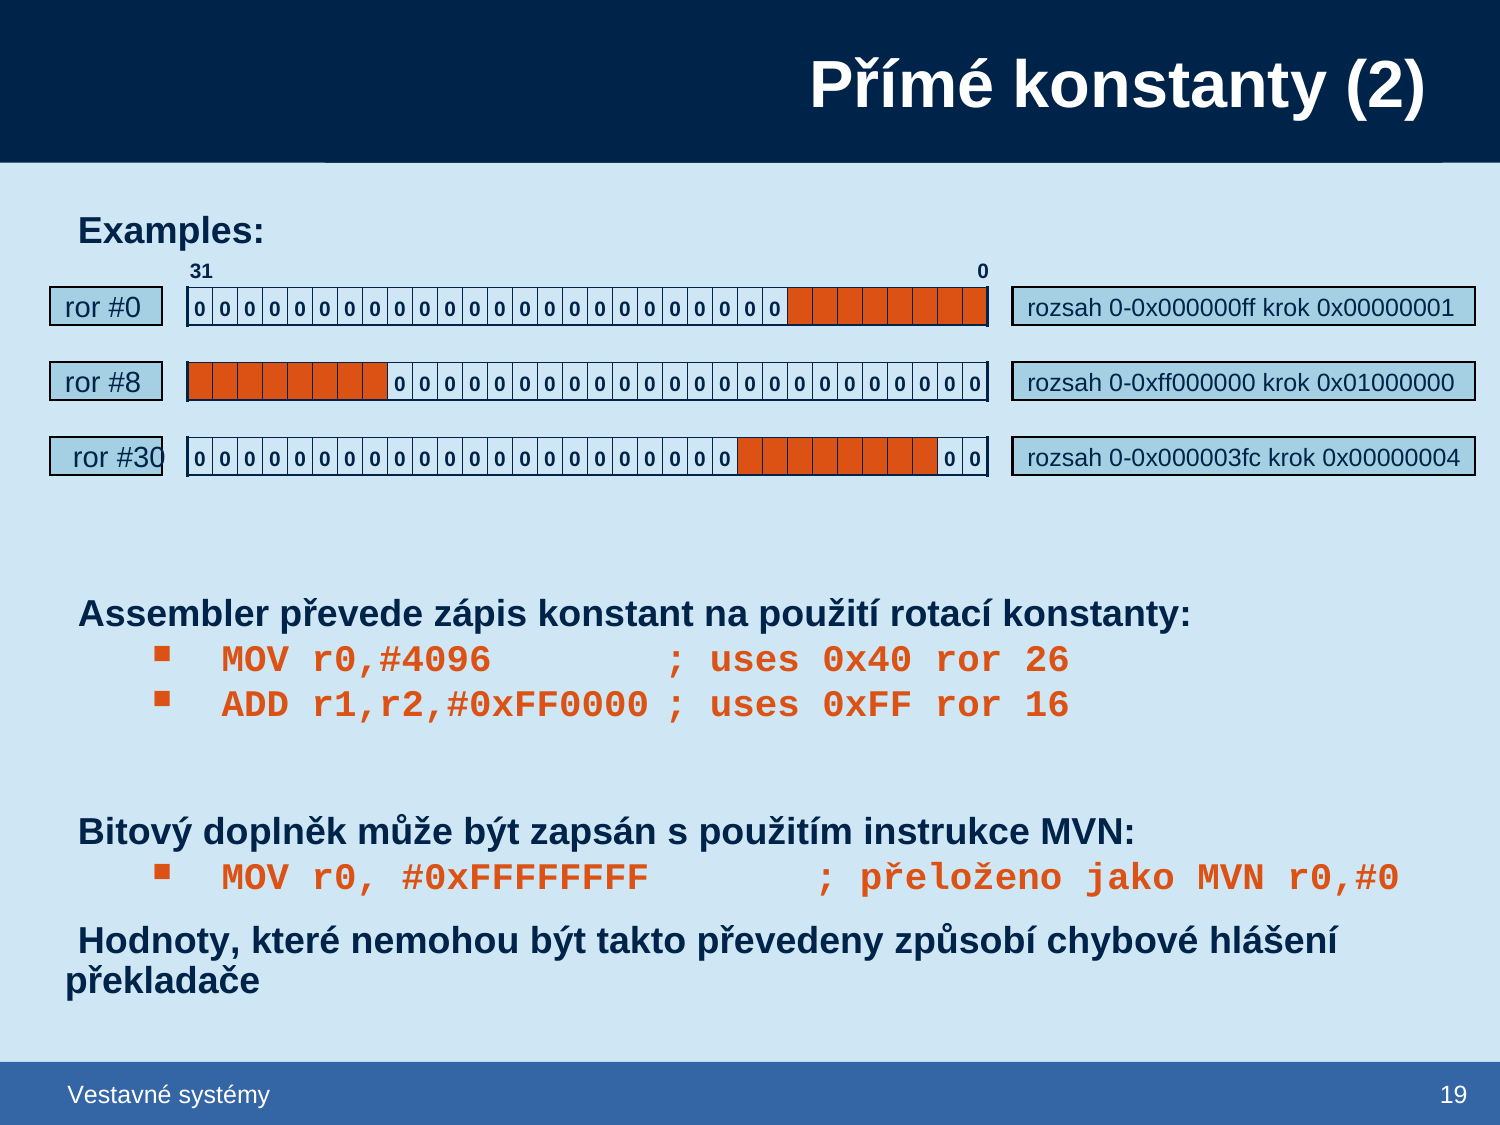

Přímé konstanty (2)
# Examples:
Assembler převede zápis konstant na použití rotací konstanty:
 MOV r0,#4096		; uses 0x40 ror 26
 ADD r1,r2,#0xFF0000	; uses 0xFF ror 16
Bitový doplněk může být zapsán s použitím instrukce MVN:
 MOV r0, #0xFFFFFFFF 	; přeloženo jako MVN r0,#0
Hodnoty, které nemohou být takto převedeny způsobí chybové hlášení překladače
31
0
0
0
0
0
0
0
0
0
0
0
0
0
0
0
0
0
0
0
0
0
0
0
0
0
ror #0
rozsah 0-0x000000ff krok 0x00000001
0
0
0
0
0
0
0
0
0
0
0
0
0
0
0
0
0
0
0
0
0
0
0
0
ror #8
rozsah 0-0xff000000 krok 0x01000000
0
0
0
0
0
0
0
0
0
0
0
0
0
0
0
0
0
0
0
0
0
0
0
0
 ror #30
rozsah 0-0x000003fc krok 0x00000004